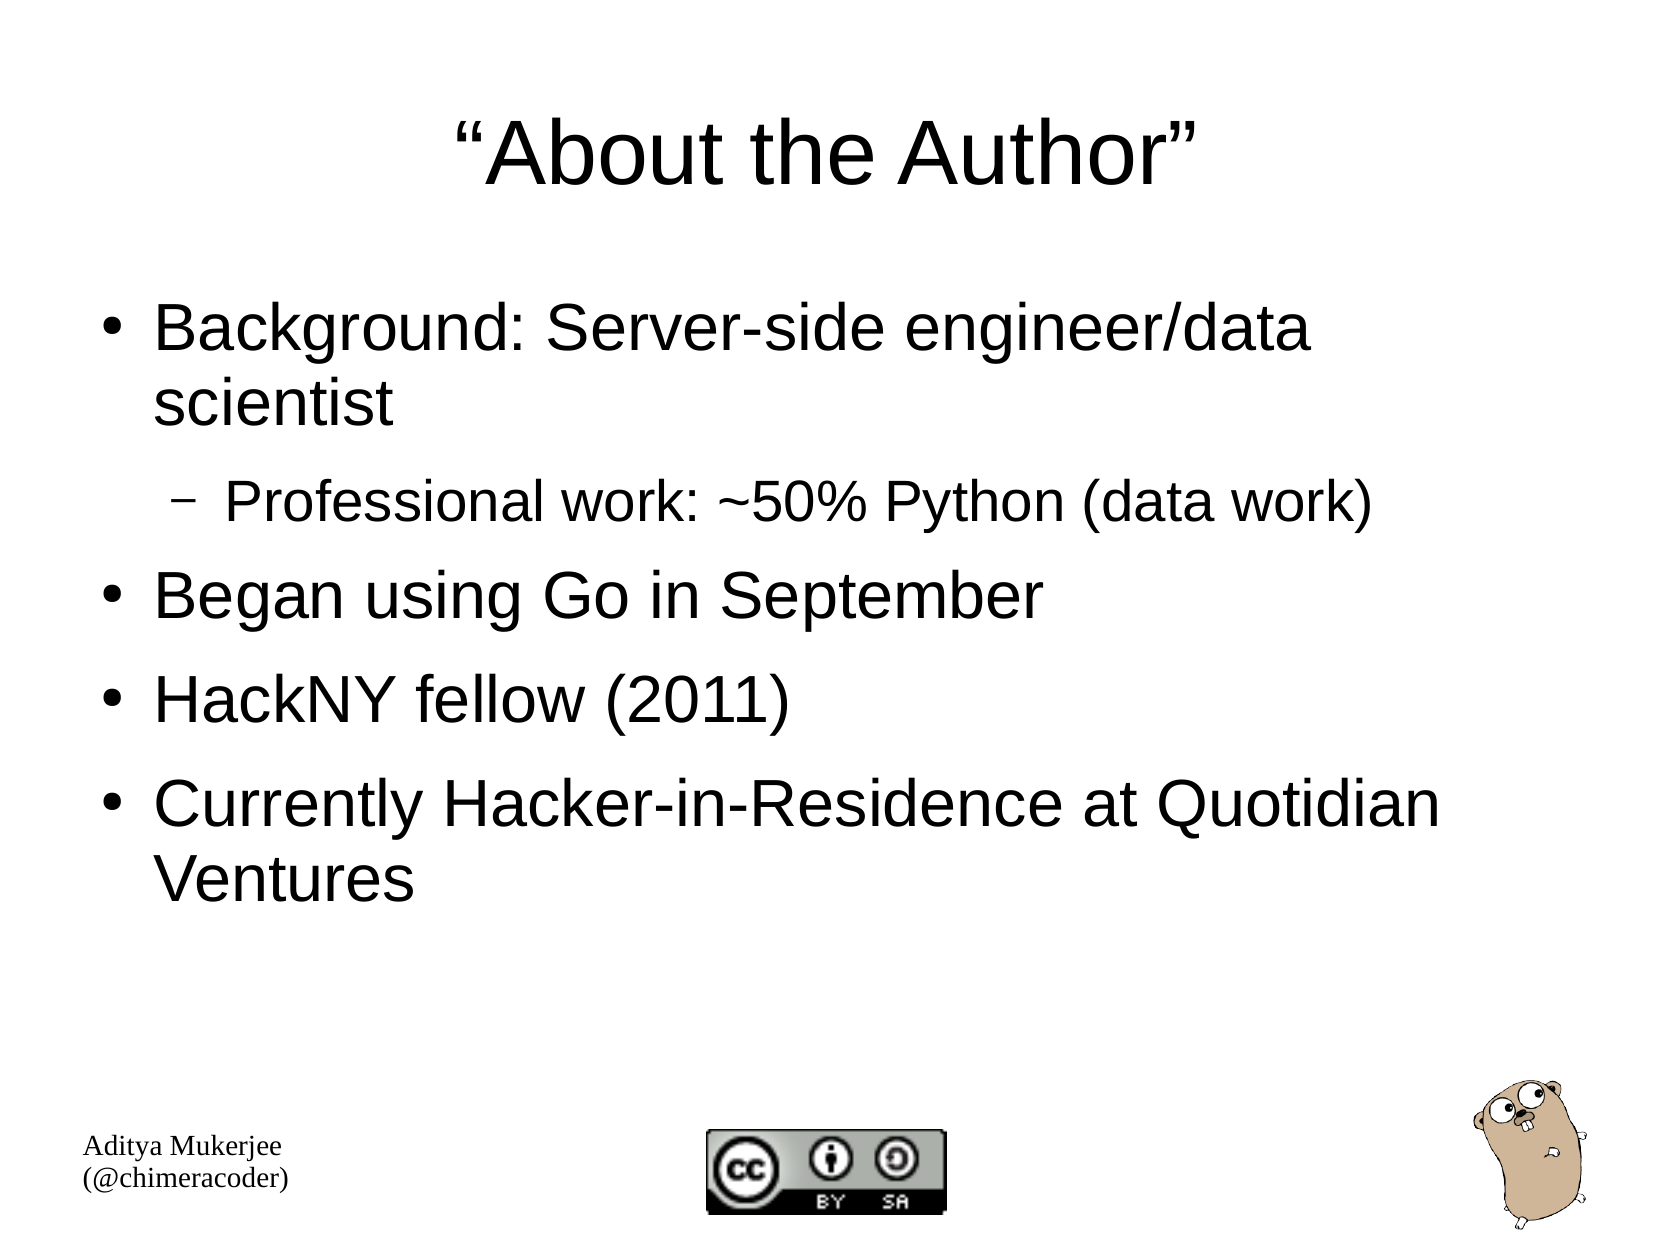

# “About the Author”
Background: Server-side engineer/data scientist
Professional work: ~50% Python (data work)
Began using Go in September
HackNY fellow (2011)
Currently Hacker-in-Residence at Quotidian Ventures